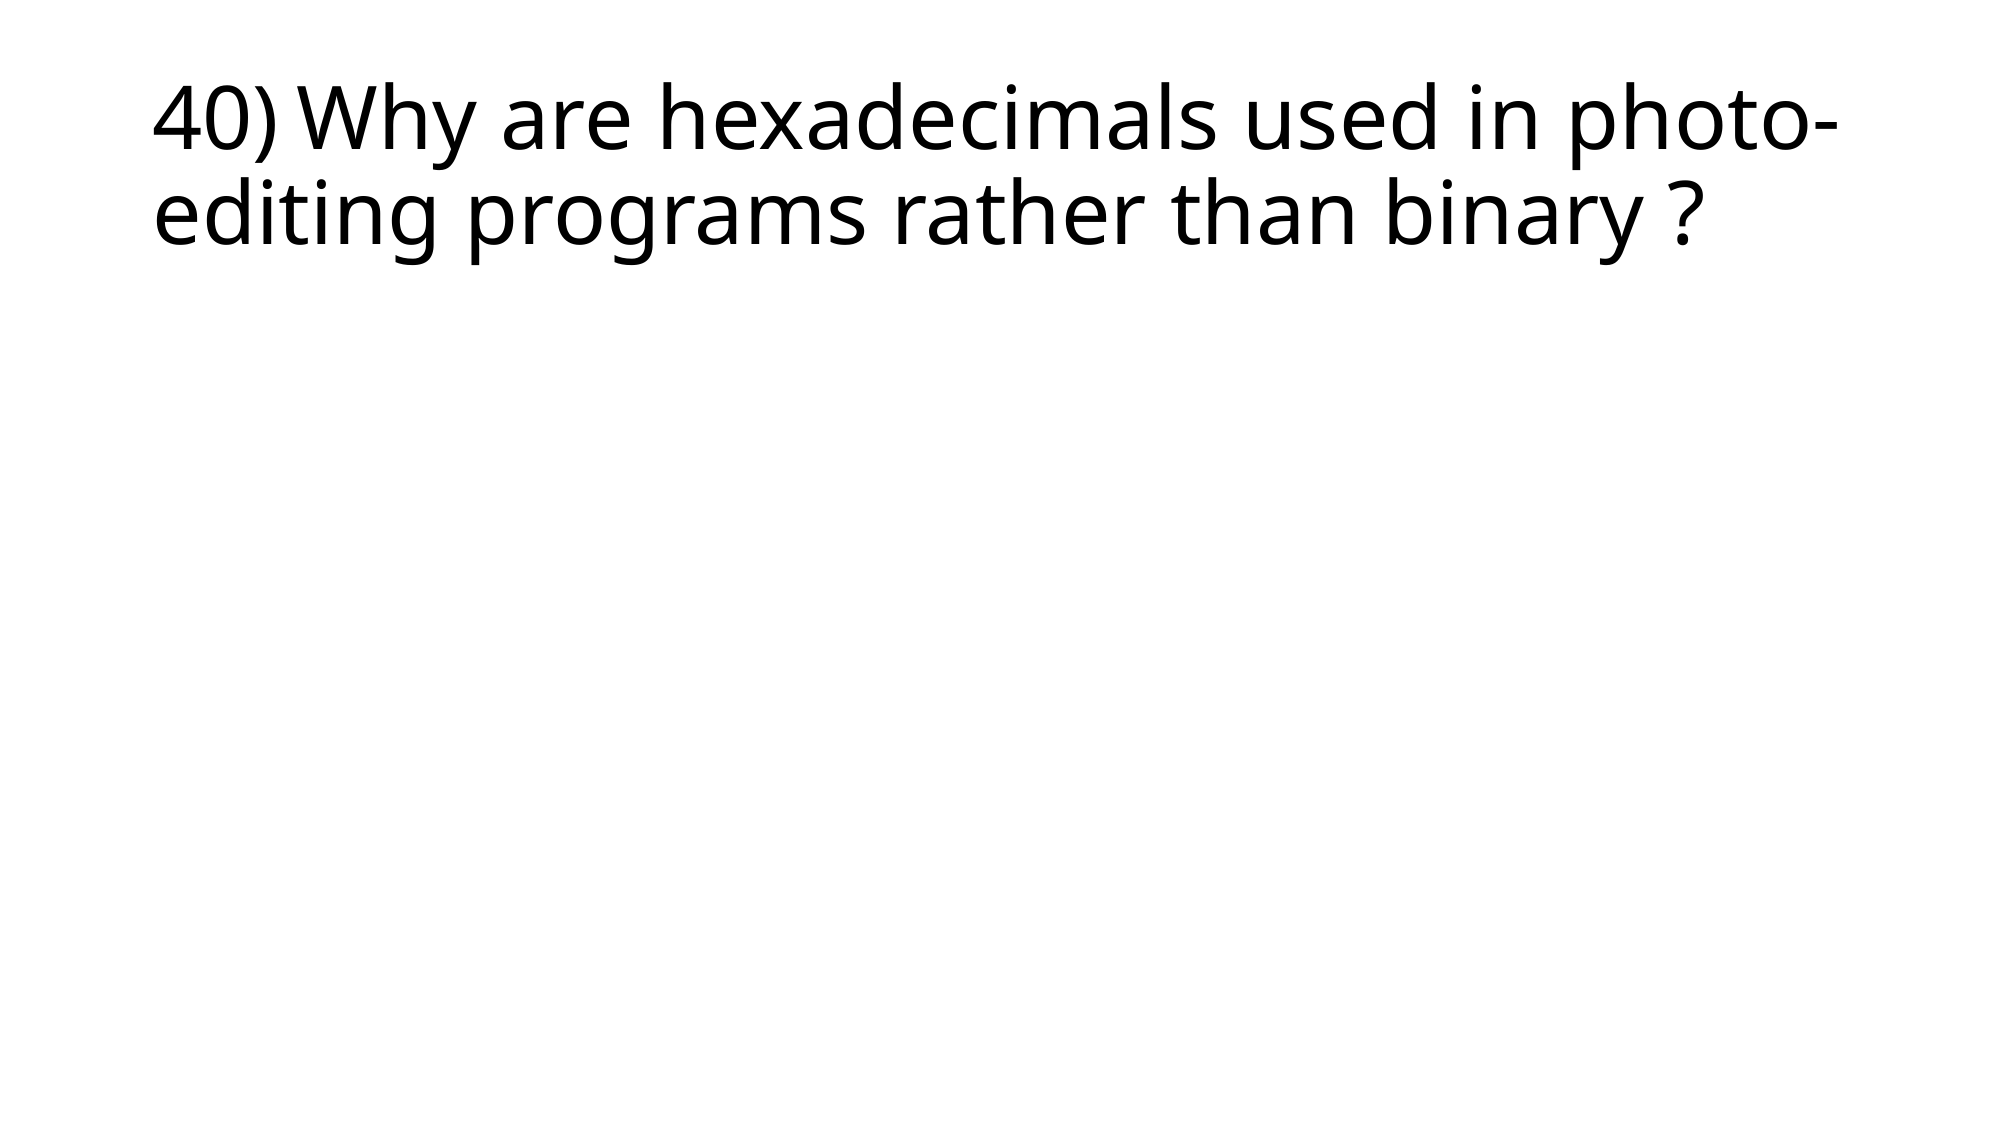

# 40)	Why are hexadecimals used in photo-editing programs rather than binary ?